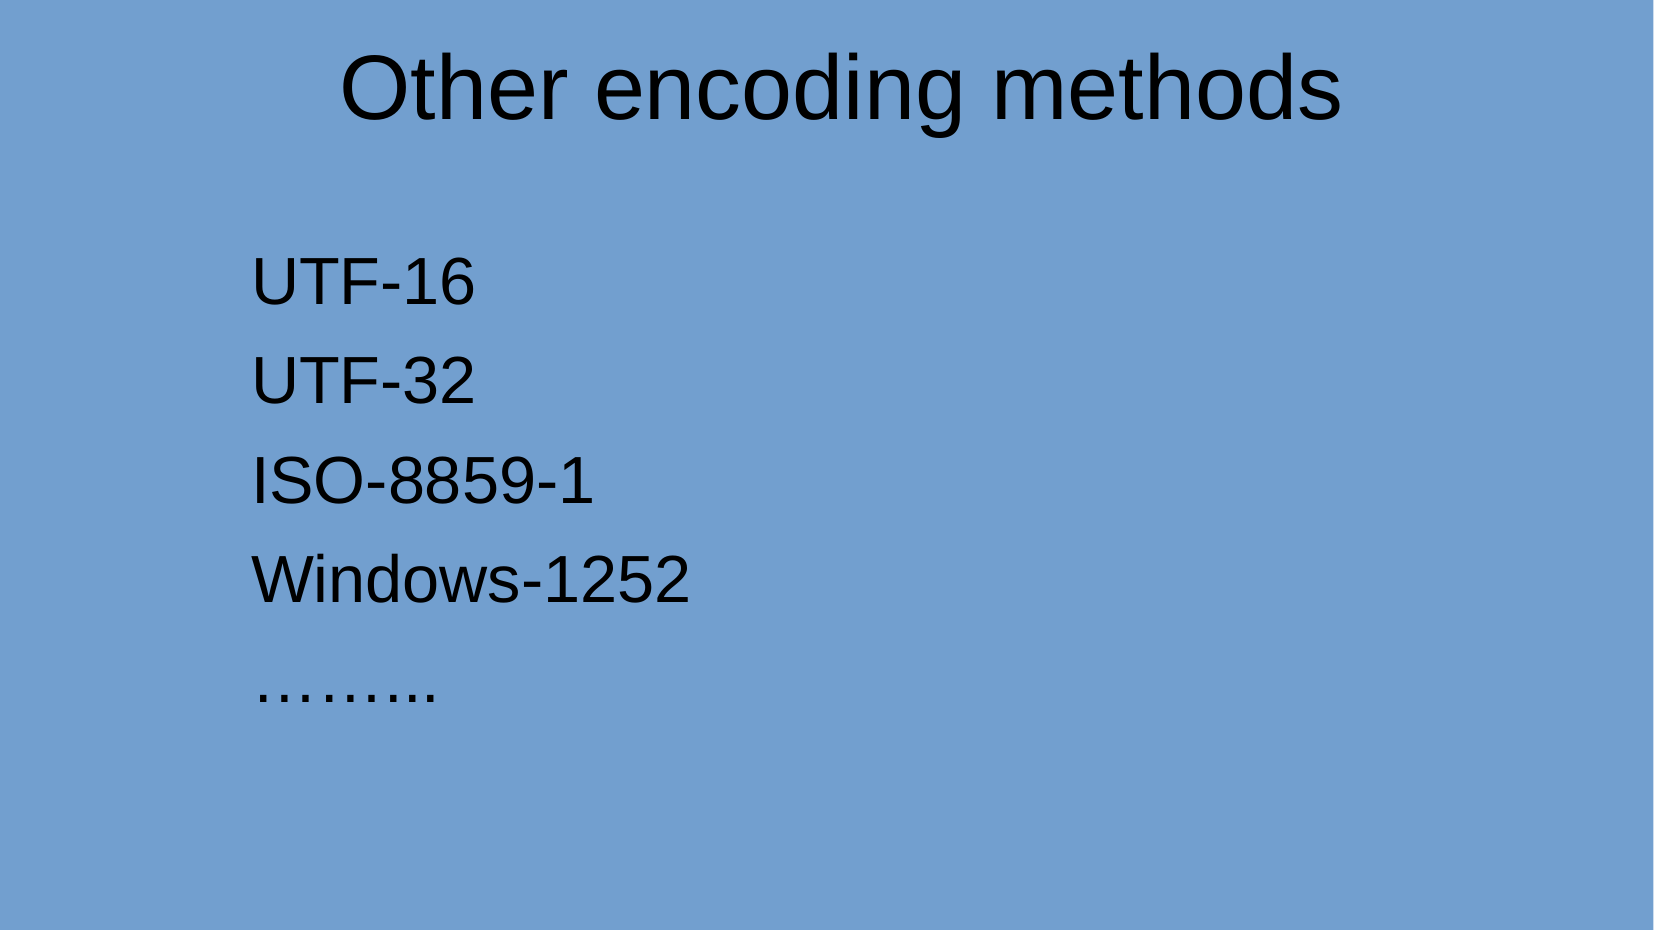

Other encoding methods
UTF-16
UTF-32
ISO-8859-1
Windows-1252
……...